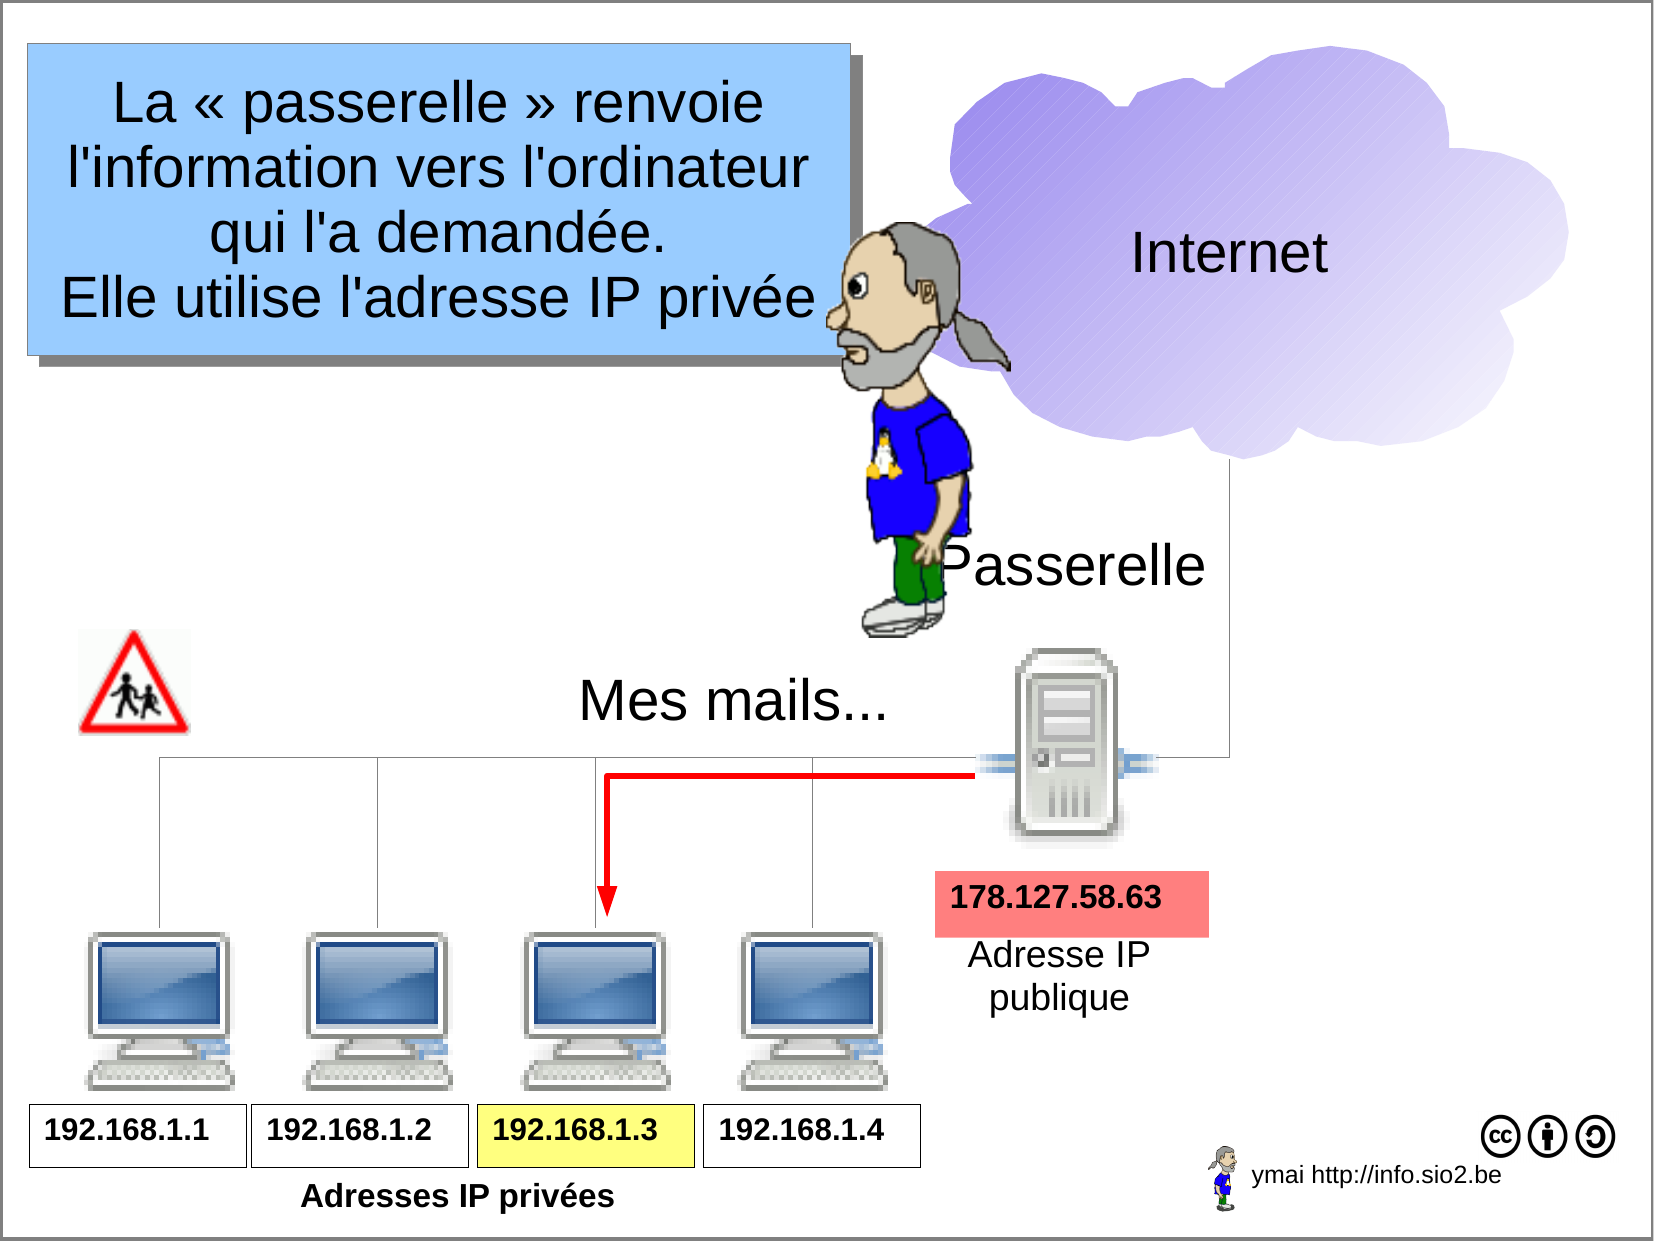

La « passerelle » renvoie
l'information vers l'ordinateur
qui l'a demandée.
Elle utilise l'adresse IP privée
Internet
Passerelle
Mes mails...
178.127.58.63
Adresse IP
publique
192.168.1.2
192.168.1.3
192.168.1.4
192.168.1.1
ymai http://info.sio2.be
Adresses IP privées